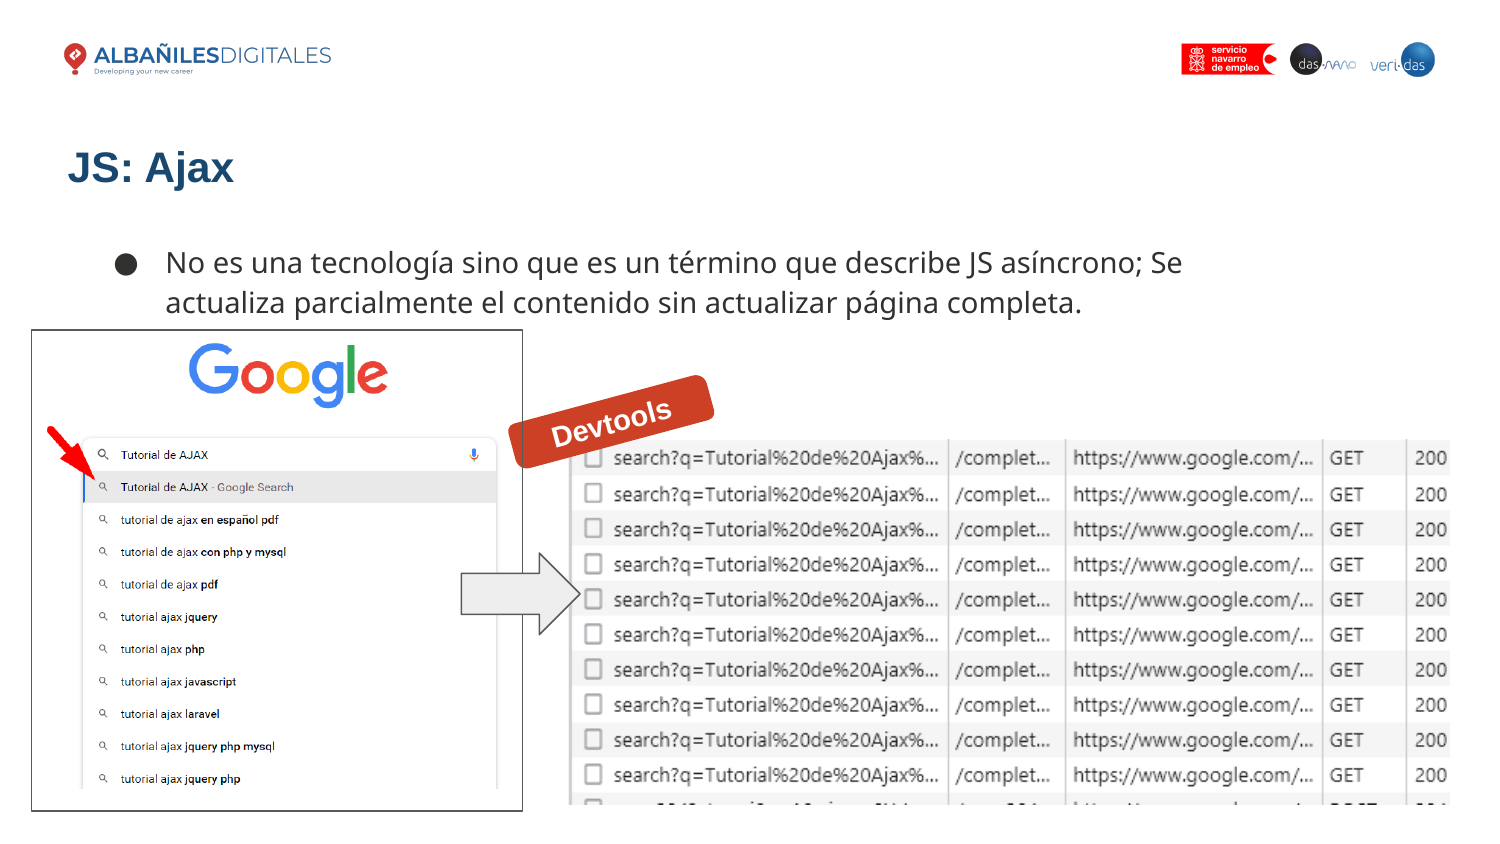

JS: Ajax
No es una tecnología sino que es un término que describe JS asíncrono; Se actualiza parcialmente el contenido sin actualizar página completa.
Devtools